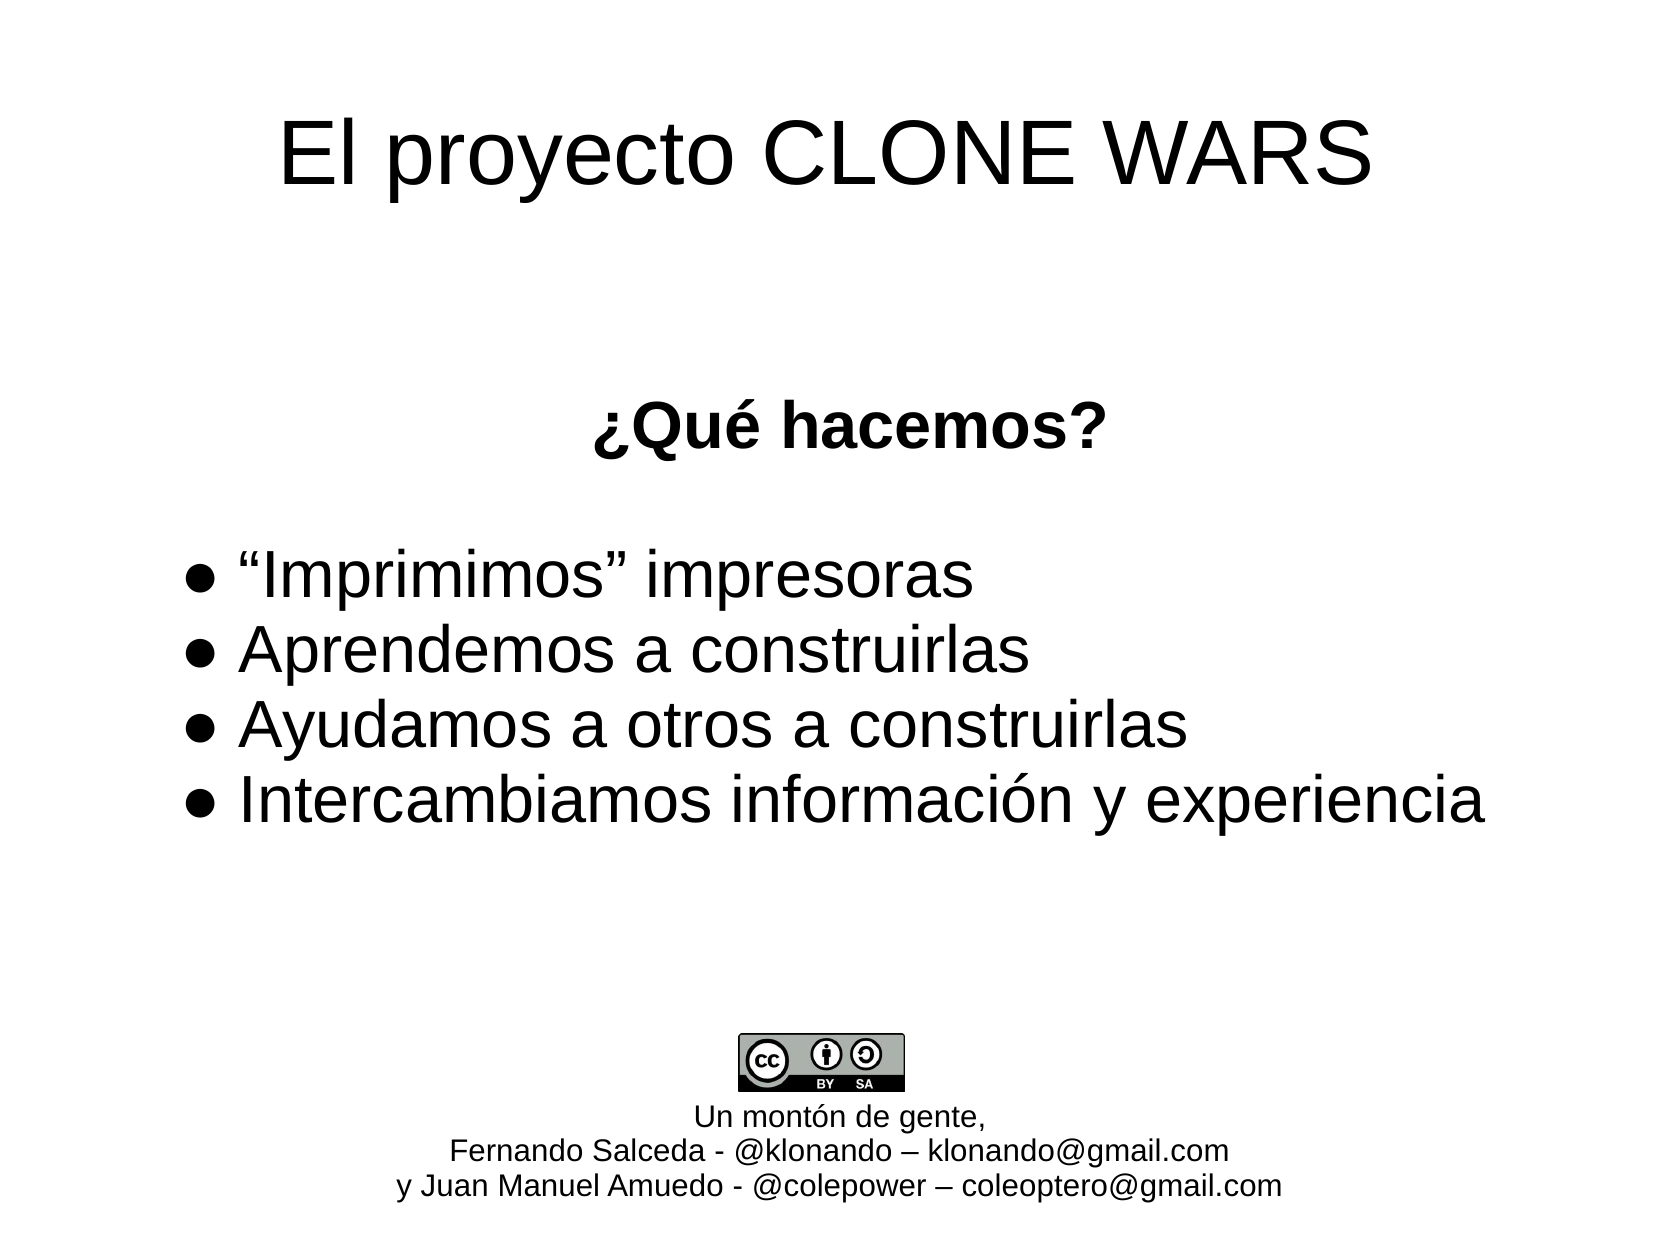

# El proyecto CLONE WARS
¿Qué hacemos?
	● “Imprimimos” impresoras
	● Aprendemos a construirlas
	● Ayudamos a otros a construirlas
	● Intercambiamos información y experiencia
Un montón de gente,
Fernando Salceda - @klonando – klonando@gmail.com
y Juan Manuel Amuedo - @colepower – coleoptero@gmail.com